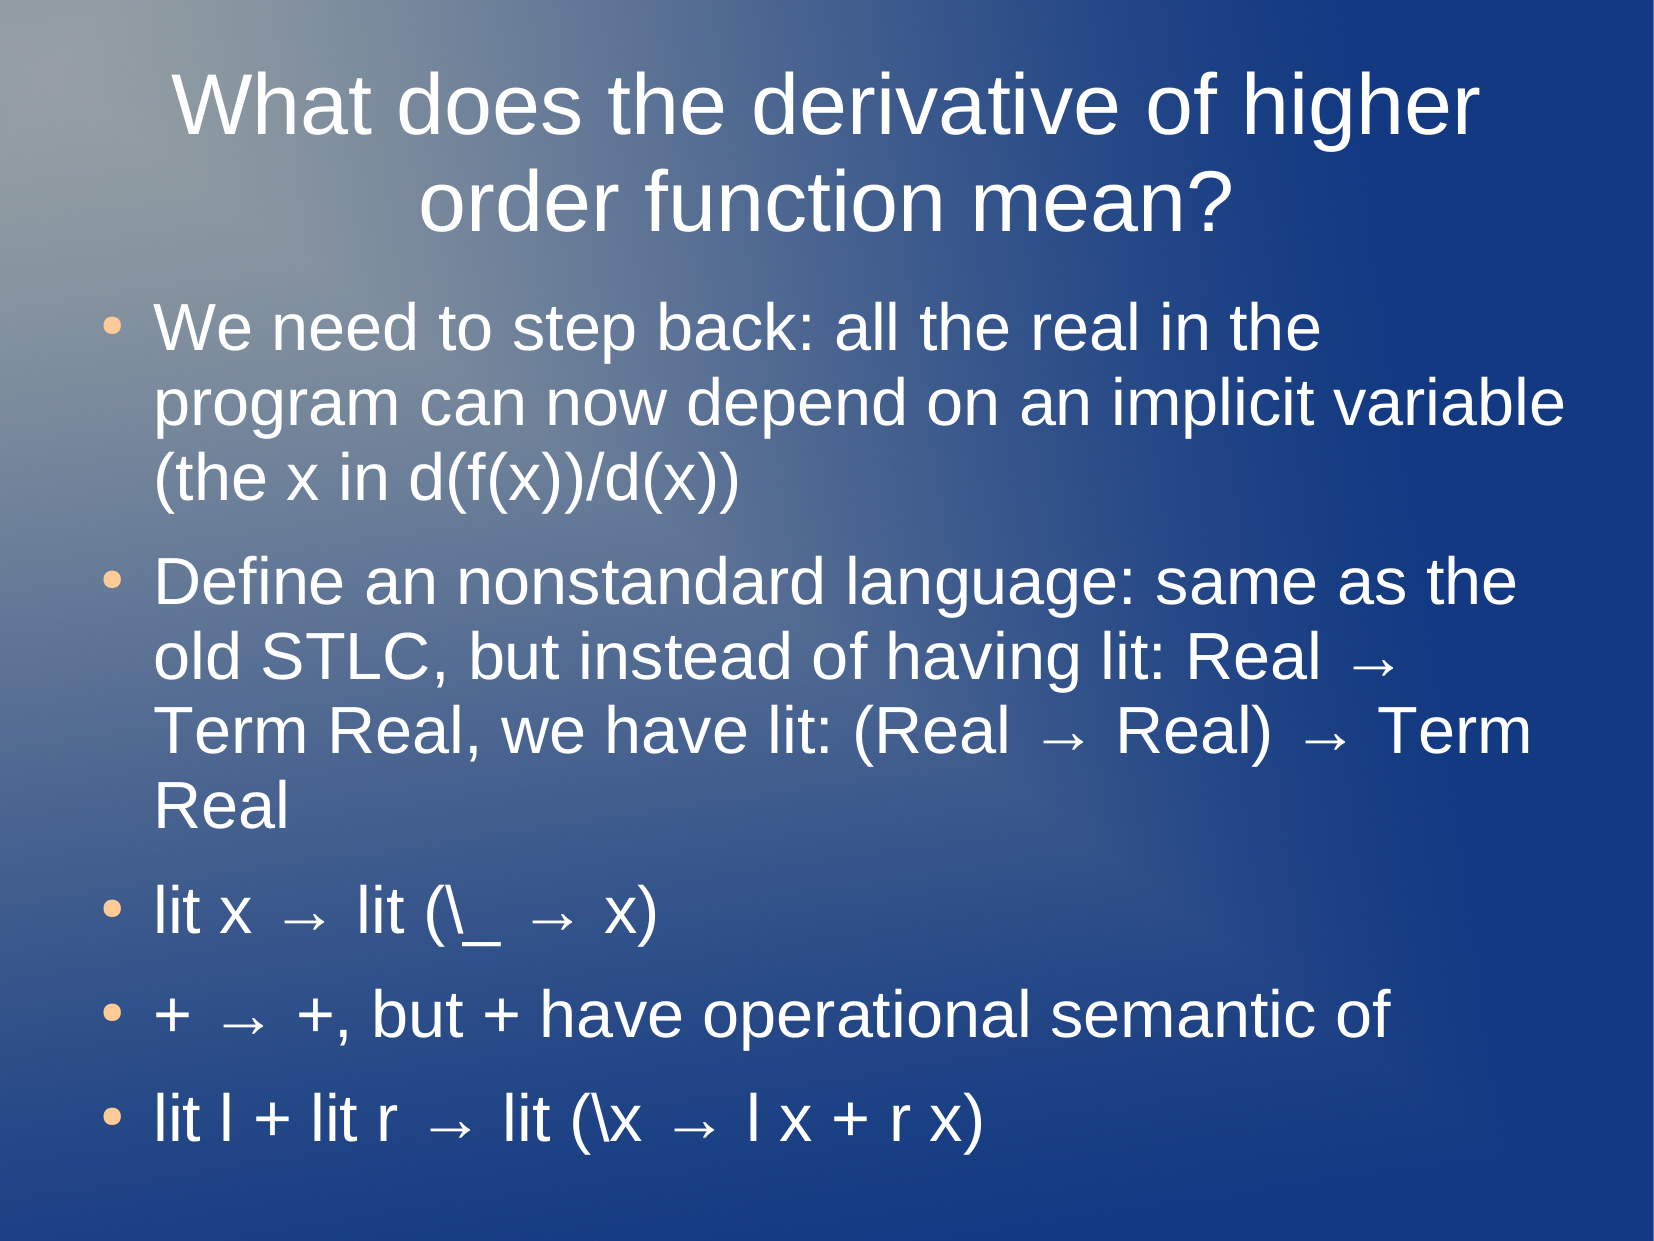

# What does the derivative of higher order function mean?
We need to step back: all the real in the program can now depend on an implicit variable (the x in d(f(x))/d(x))
Define an nonstandard language: same as the old STLC, but instead of having lit: Real → Term Real, we have lit: (Real → Real) → Term Real
lit x → lit (\_ → x)
+ → +, but + have operational semantic of
lit l + lit r → lit (\x → l x + r x)